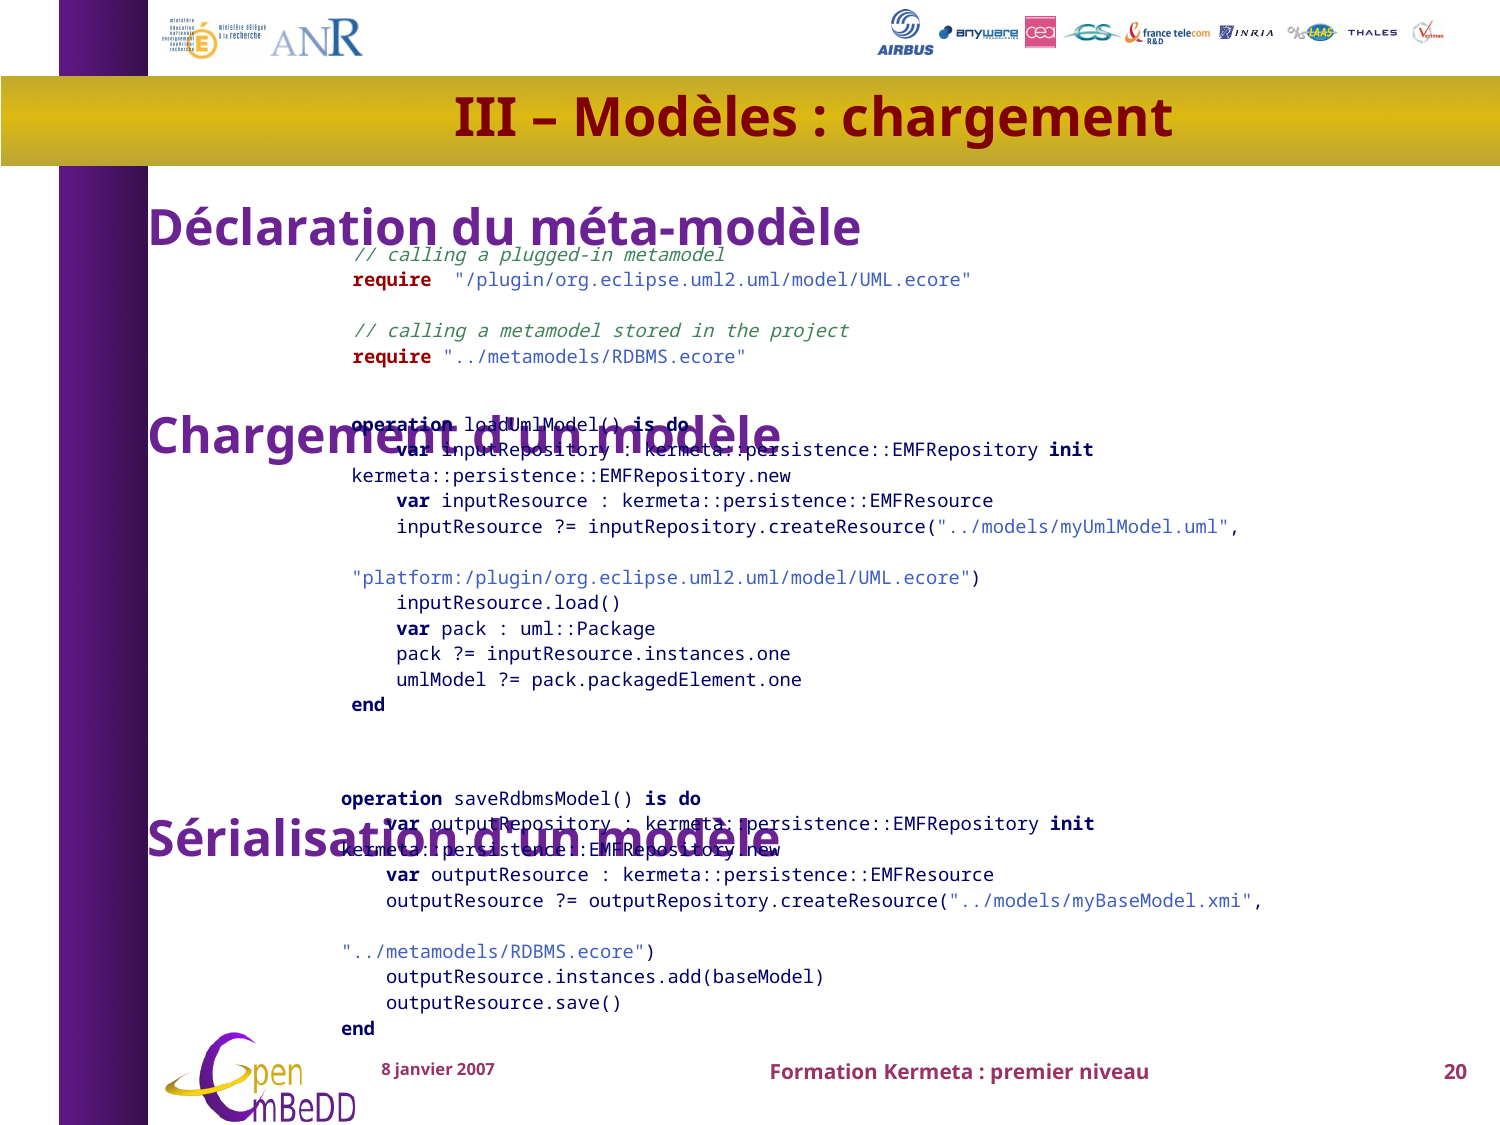

# III – Modèles : chargement
Déclaration du méta-modèle
Chargement d'un modèle
Sérialisation d'un modèle
// calling a plugged-in metamodel
require "/plugin/org.eclipse.uml2.uml/model/UML.ecore"
// calling a metamodel stored in the project
require "../metamodels/RDBMS.ecore"
operation loadUmlModel() is do
 var inputRepository : kermeta::persistence::EMFRepository init kermeta::persistence::EMFRepository.new
 var inputResource : kermeta::persistence::EMFResource
 inputResource ?= inputRepository.createResource("../models/myUmlModel.uml",
 			 "platform:/plugin/org.eclipse.uml2.uml/model/UML.ecore")
 inputResource.load()
 var pack : uml::Package
 pack ?= inputResource.instances.one
 umlModel ?= pack.packagedElement.one
end
operation saveRdbmsModel() is do
 var outputRepository : kermeta::persistence::EMFRepository init kermeta::persistence::EMFRepository.new
 var outputResource : kermeta::persistence::EMFResource
 outputResource ?= outputRepository.createResource("../models/myBaseModel.xmi",
 						 "../metamodels/RDBMS.ecore")
 outputResource.instances.add(baseModel)
 outputResource.save()
end
Pied de page
Pied de page fixe
20